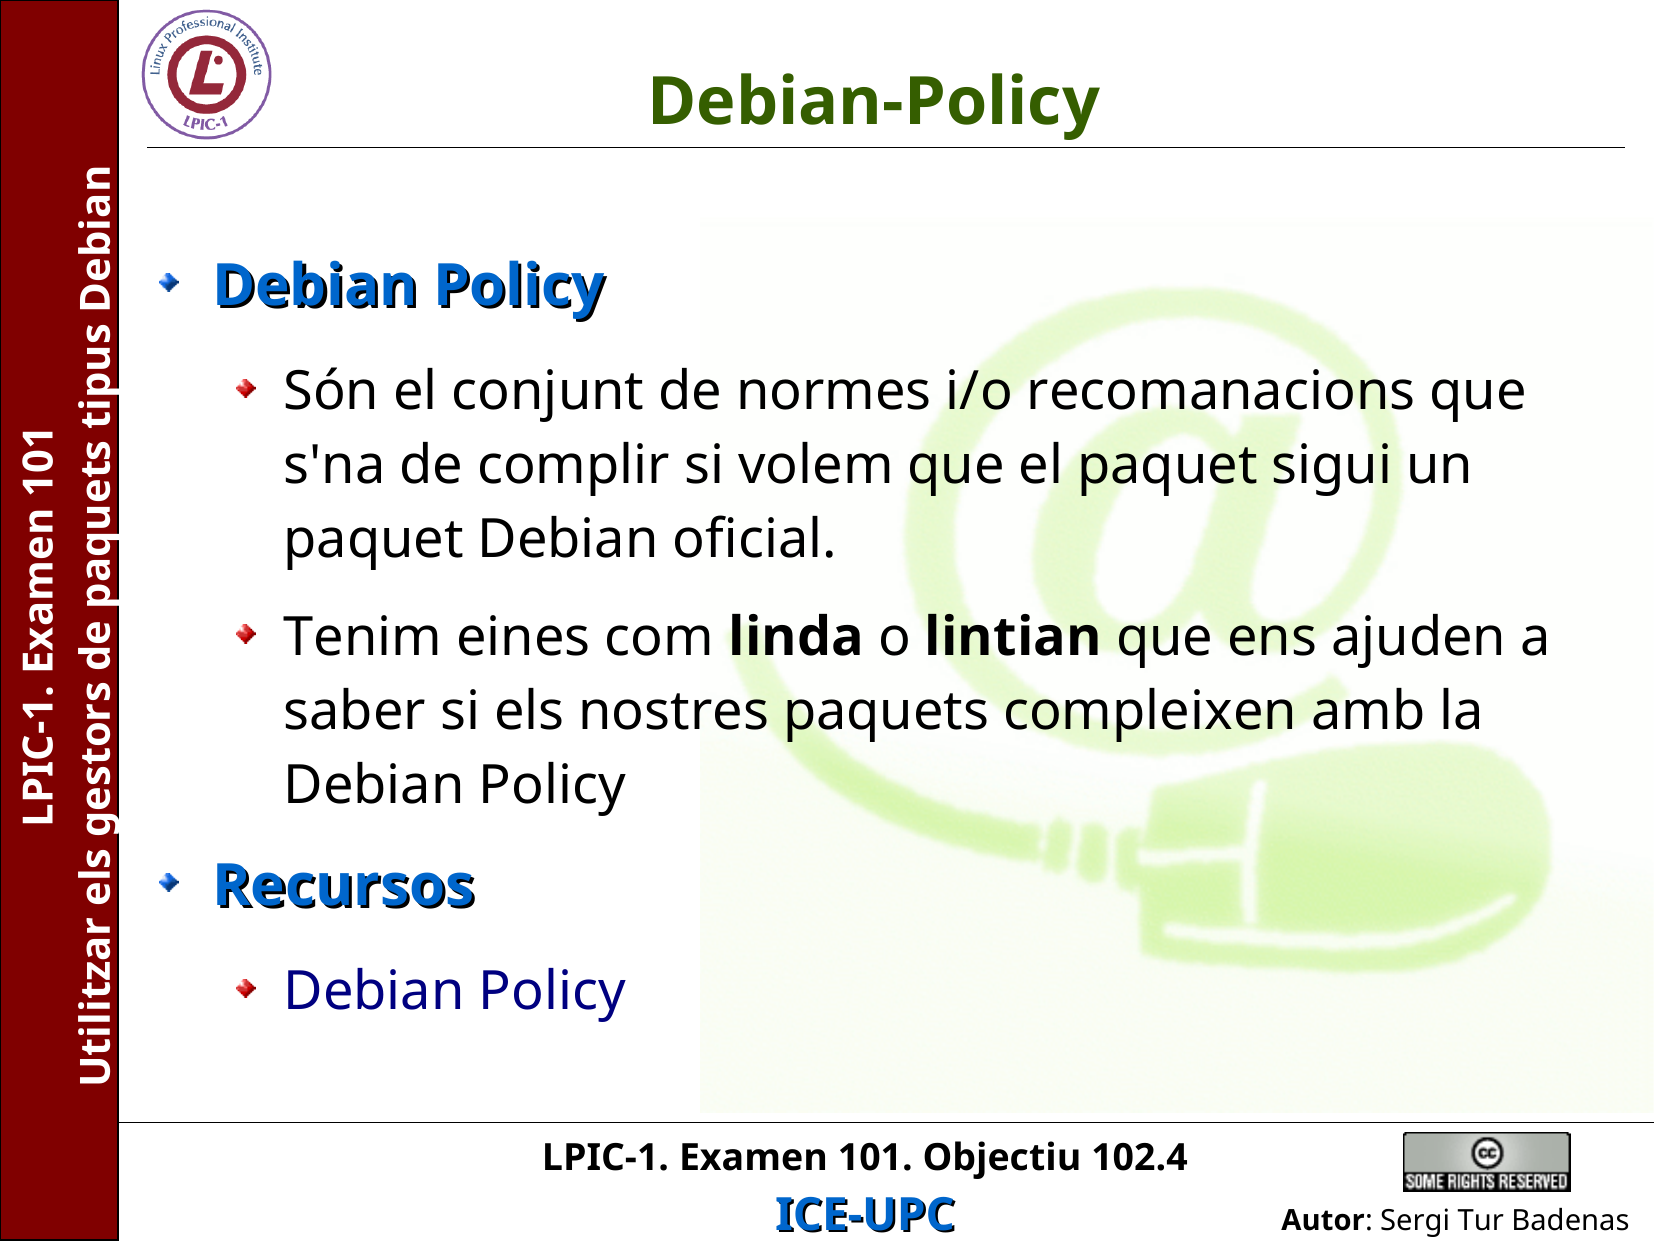

# Debian-Policy
Debian Policy
Són el conjunt de normes i/o recomanacions que s'na de complir si volem que el paquet sigui un paquet Debian oficial.
Tenim eines com linda o lintian que ens ajuden a saber si els nostres paquets compleixen amb la Debian Policy
Recursos
Debian Policy